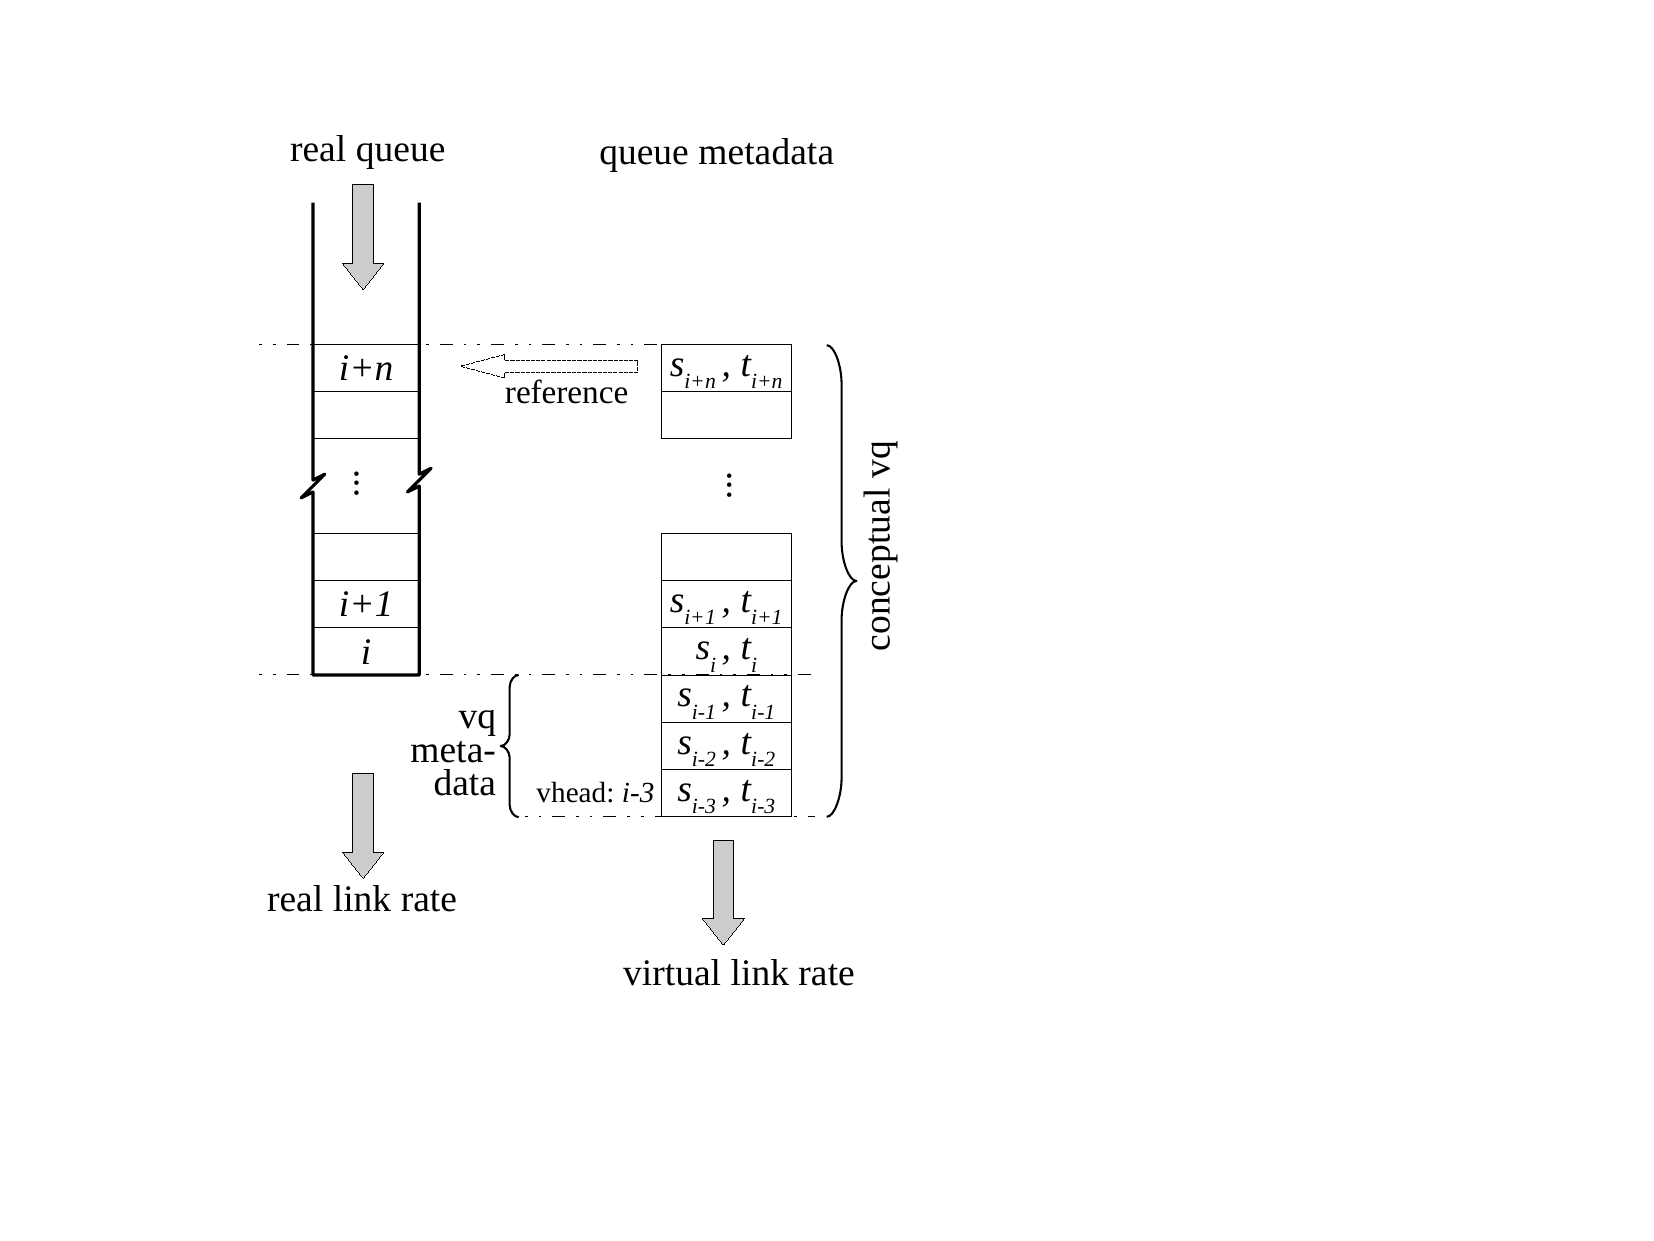

real queue
queue metadata
i+n
si+n , ti+n
reference
...
...
conceptual vq
i+1
si+1 , ti+1
i
si , ti
si-1 , ti-1
vq
meta-
data
si-2 , ti-2
vhead: i-3
si-3 , ti-3
real link rate
virtual link rate